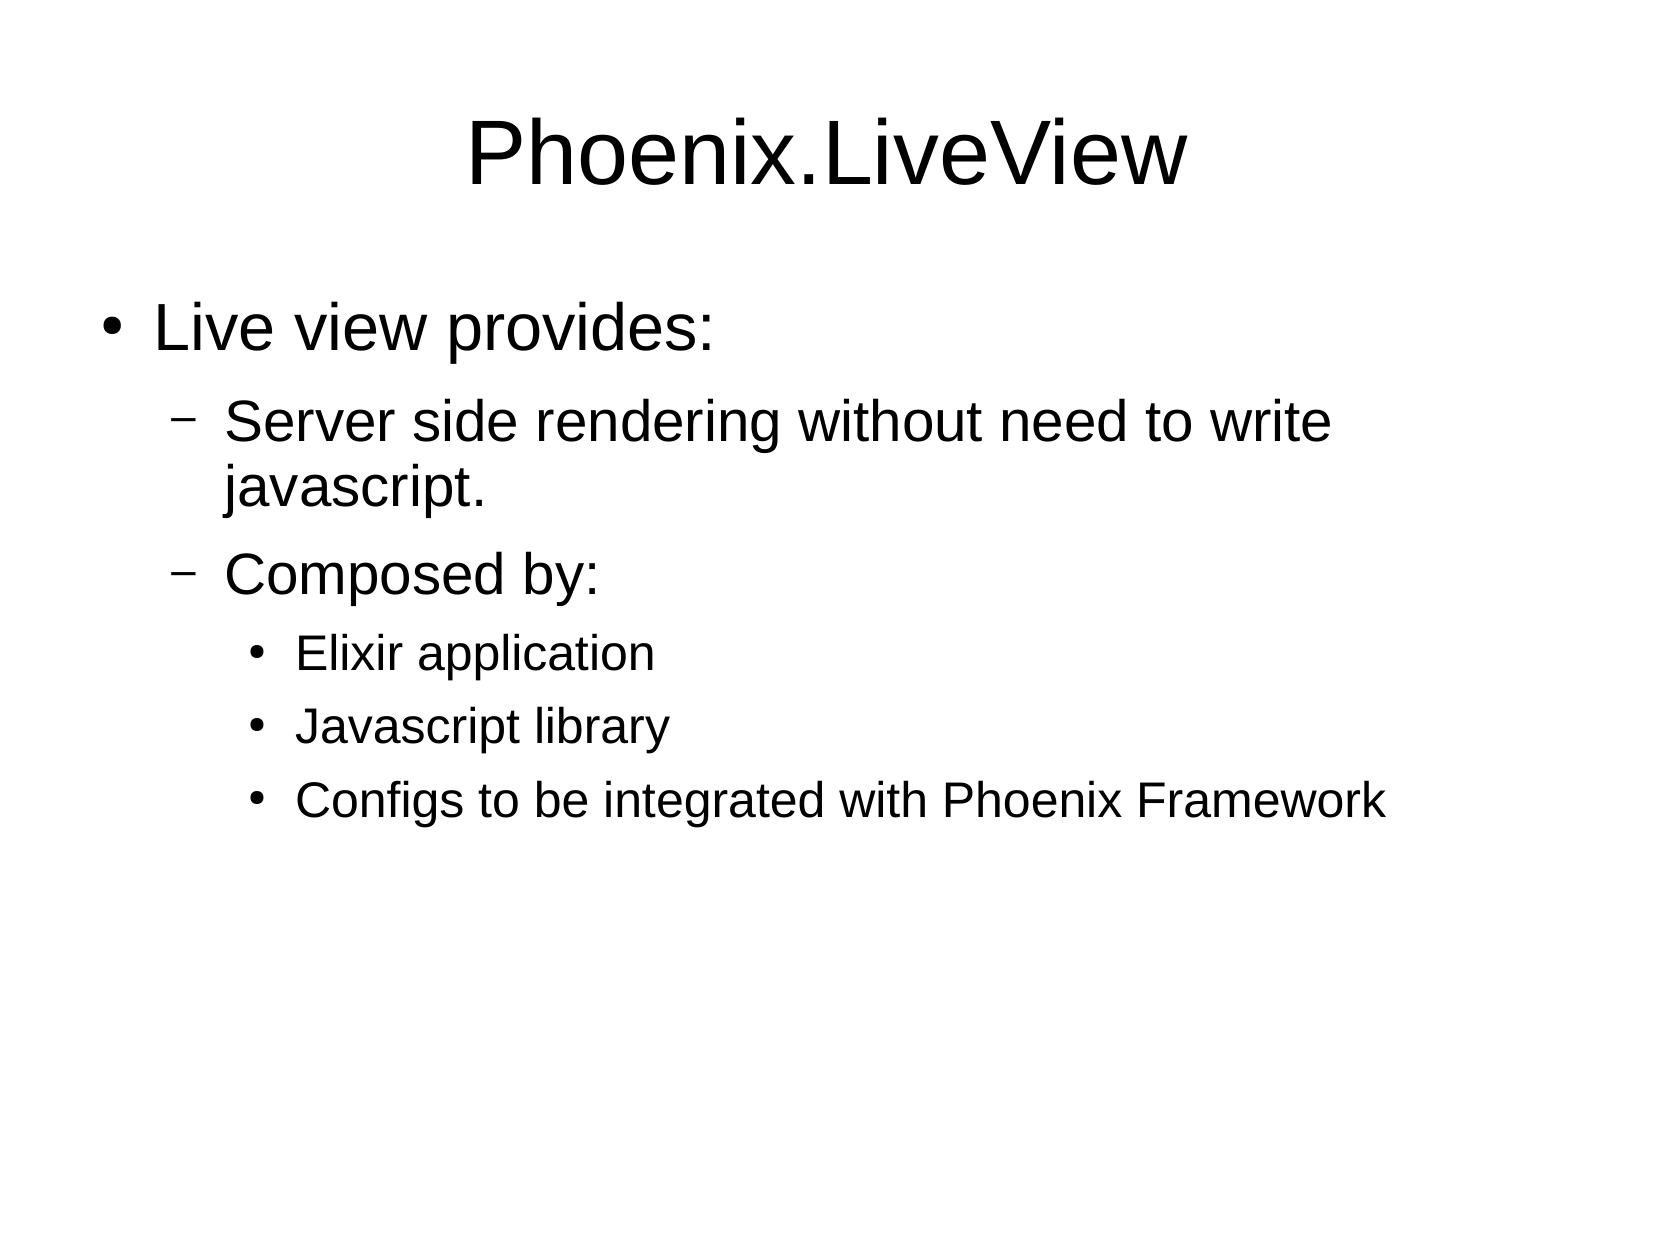

# Phoenix.LiveView
Live view provides:
Server side rendering without need to write javascript.
Composed by:
Elixir application
Javascript library
Configs to be integrated with Phoenix Framework